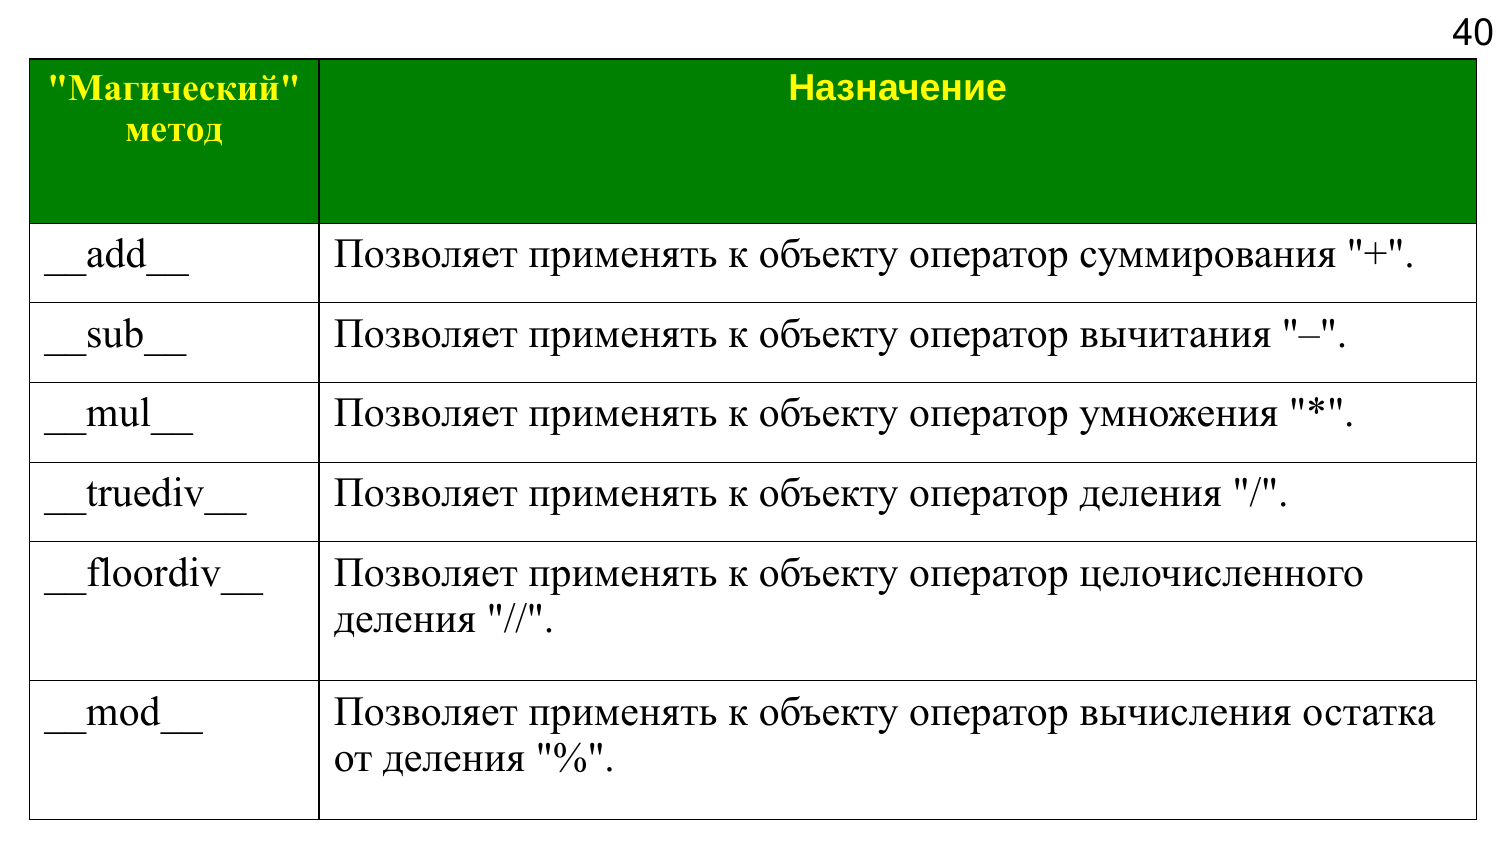

| "Магический" метод | Назначение |
| --- | --- |
| \_\_add\_\_ | Позволяет применять к объекту оператор суммирования "+". |
| \_\_sub\_\_ | Позволяет применять к объекту оператор вычитания "–". |
| \_\_mul\_\_ | Позволяет применять к объекту оператор умножения "\*". |
| \_\_truediv\_\_ | Позволяет применять к объекту оператор деления "/". |
| \_\_floordiv\_\_ | Позволяет применять к объекту оператор целочисленного деления "//". |
| \_\_mod\_\_ | Позволяет применять к объекту оператор вычисления остатка от деления "%". |